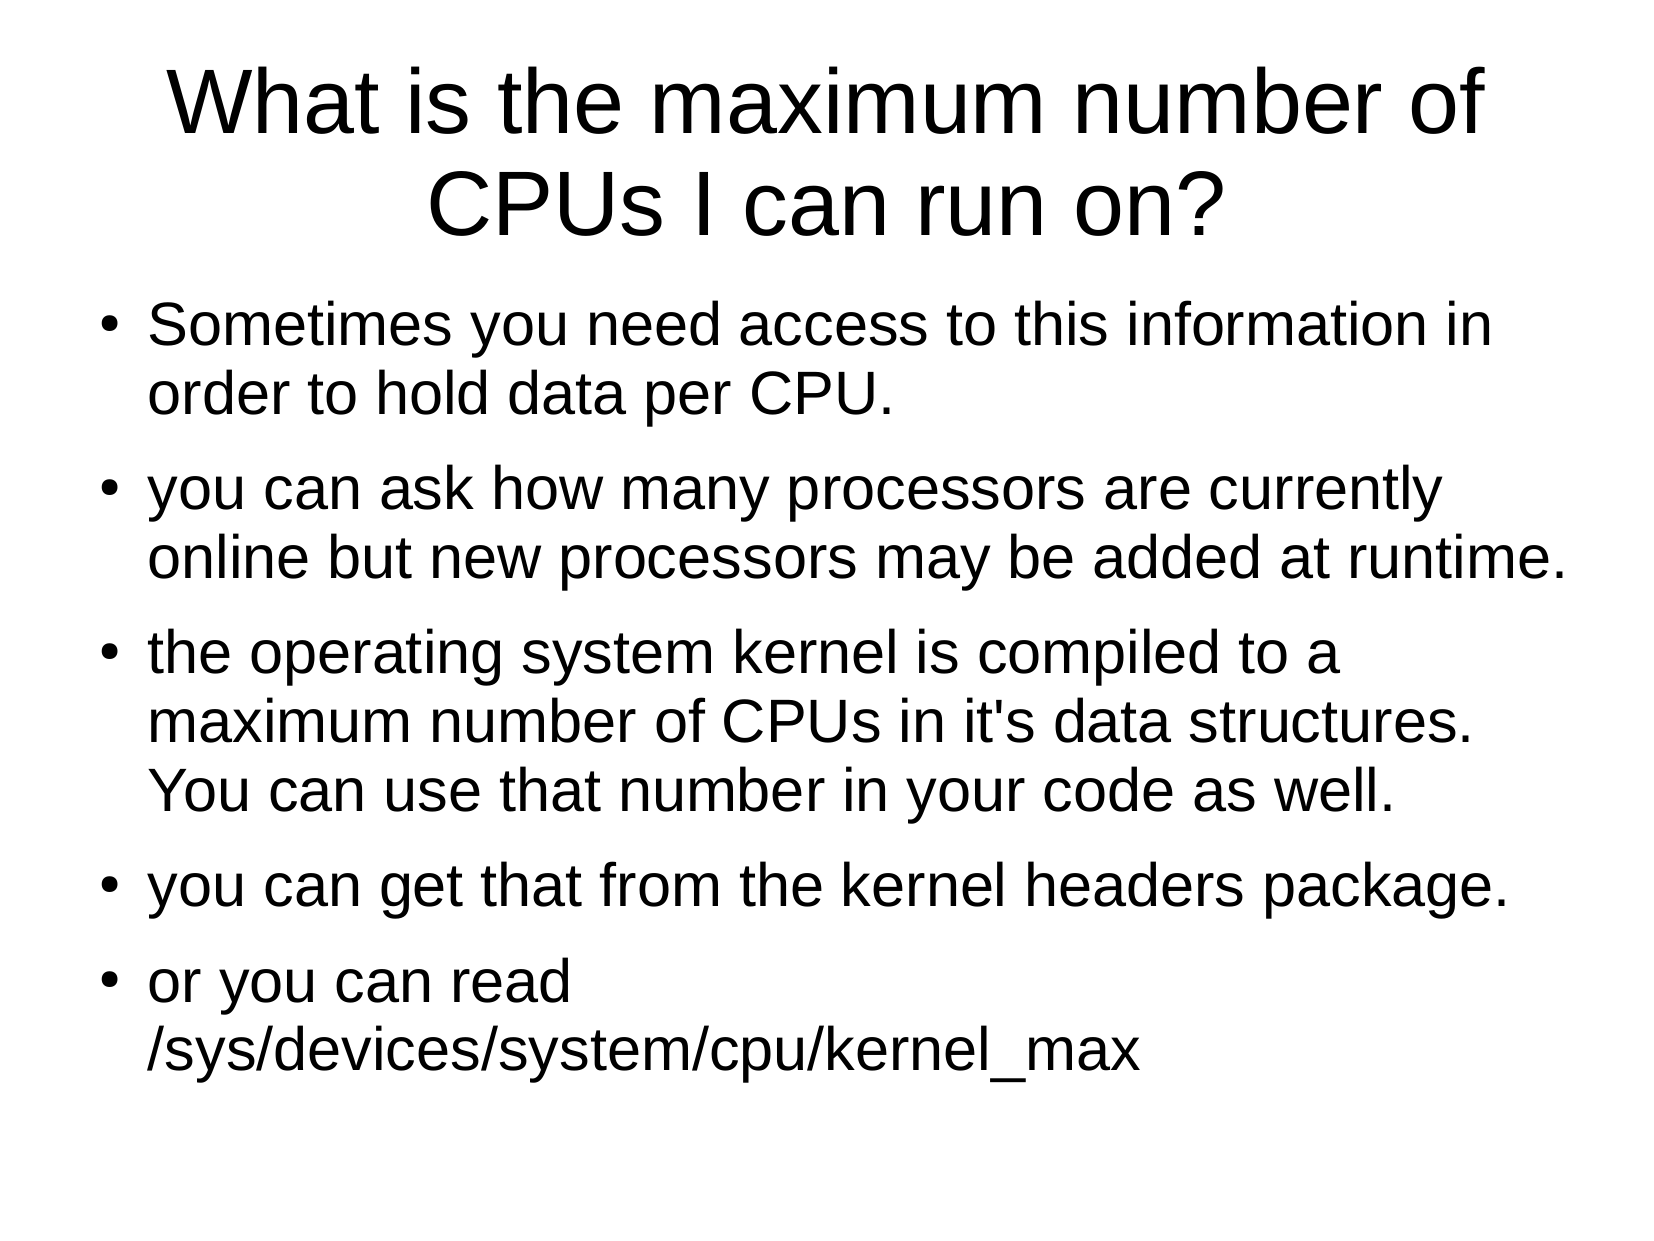

# What is the maximum number of CPUs I can run on?
Sometimes you need access to this information in order to hold data per CPU.
you can ask how many processors are currently online but new processors may be added at runtime.
the operating system kernel is compiled to a maximum number of CPUs in it's data structures. You can use that number in your code as well.
you can get that from the kernel headers package.
or you can read /sys/devices/system/cpu/kernel_max